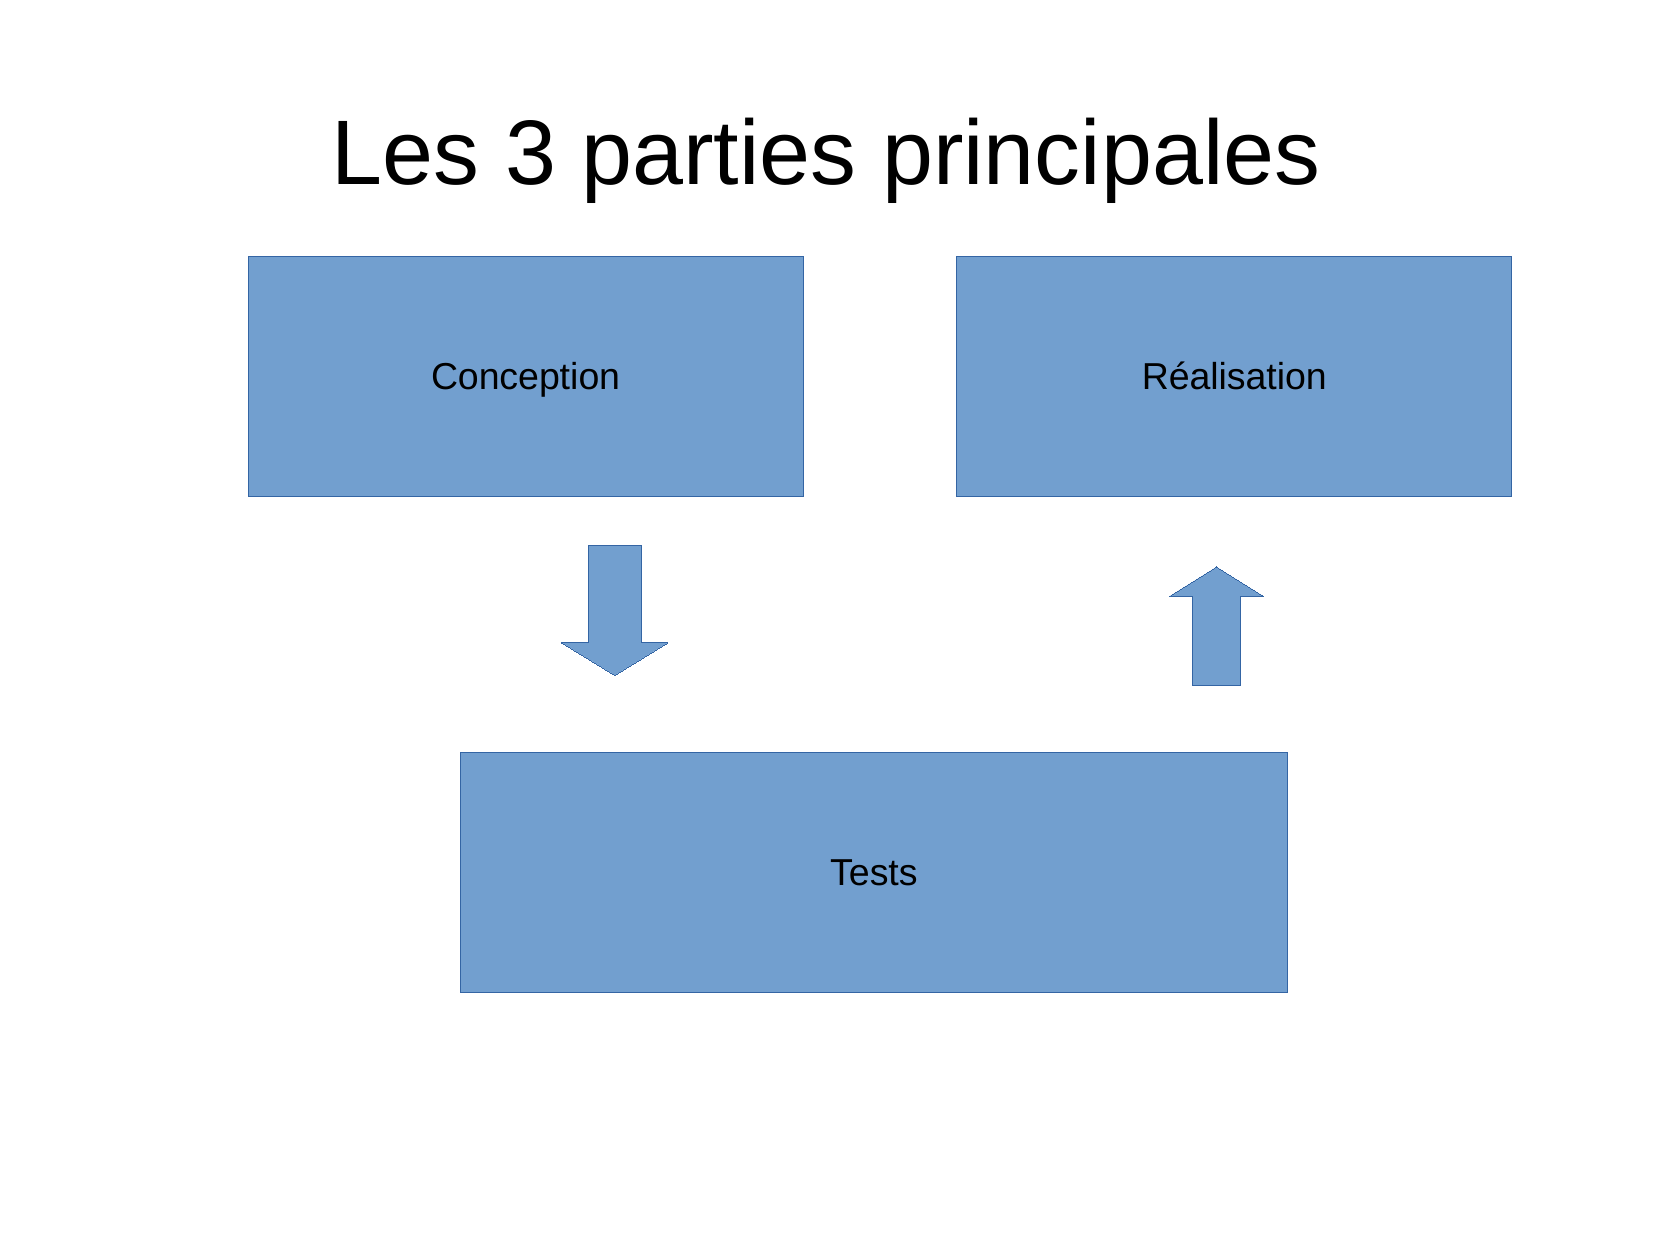

# Les 3 parties principales
Conception
Réalisation
Tests